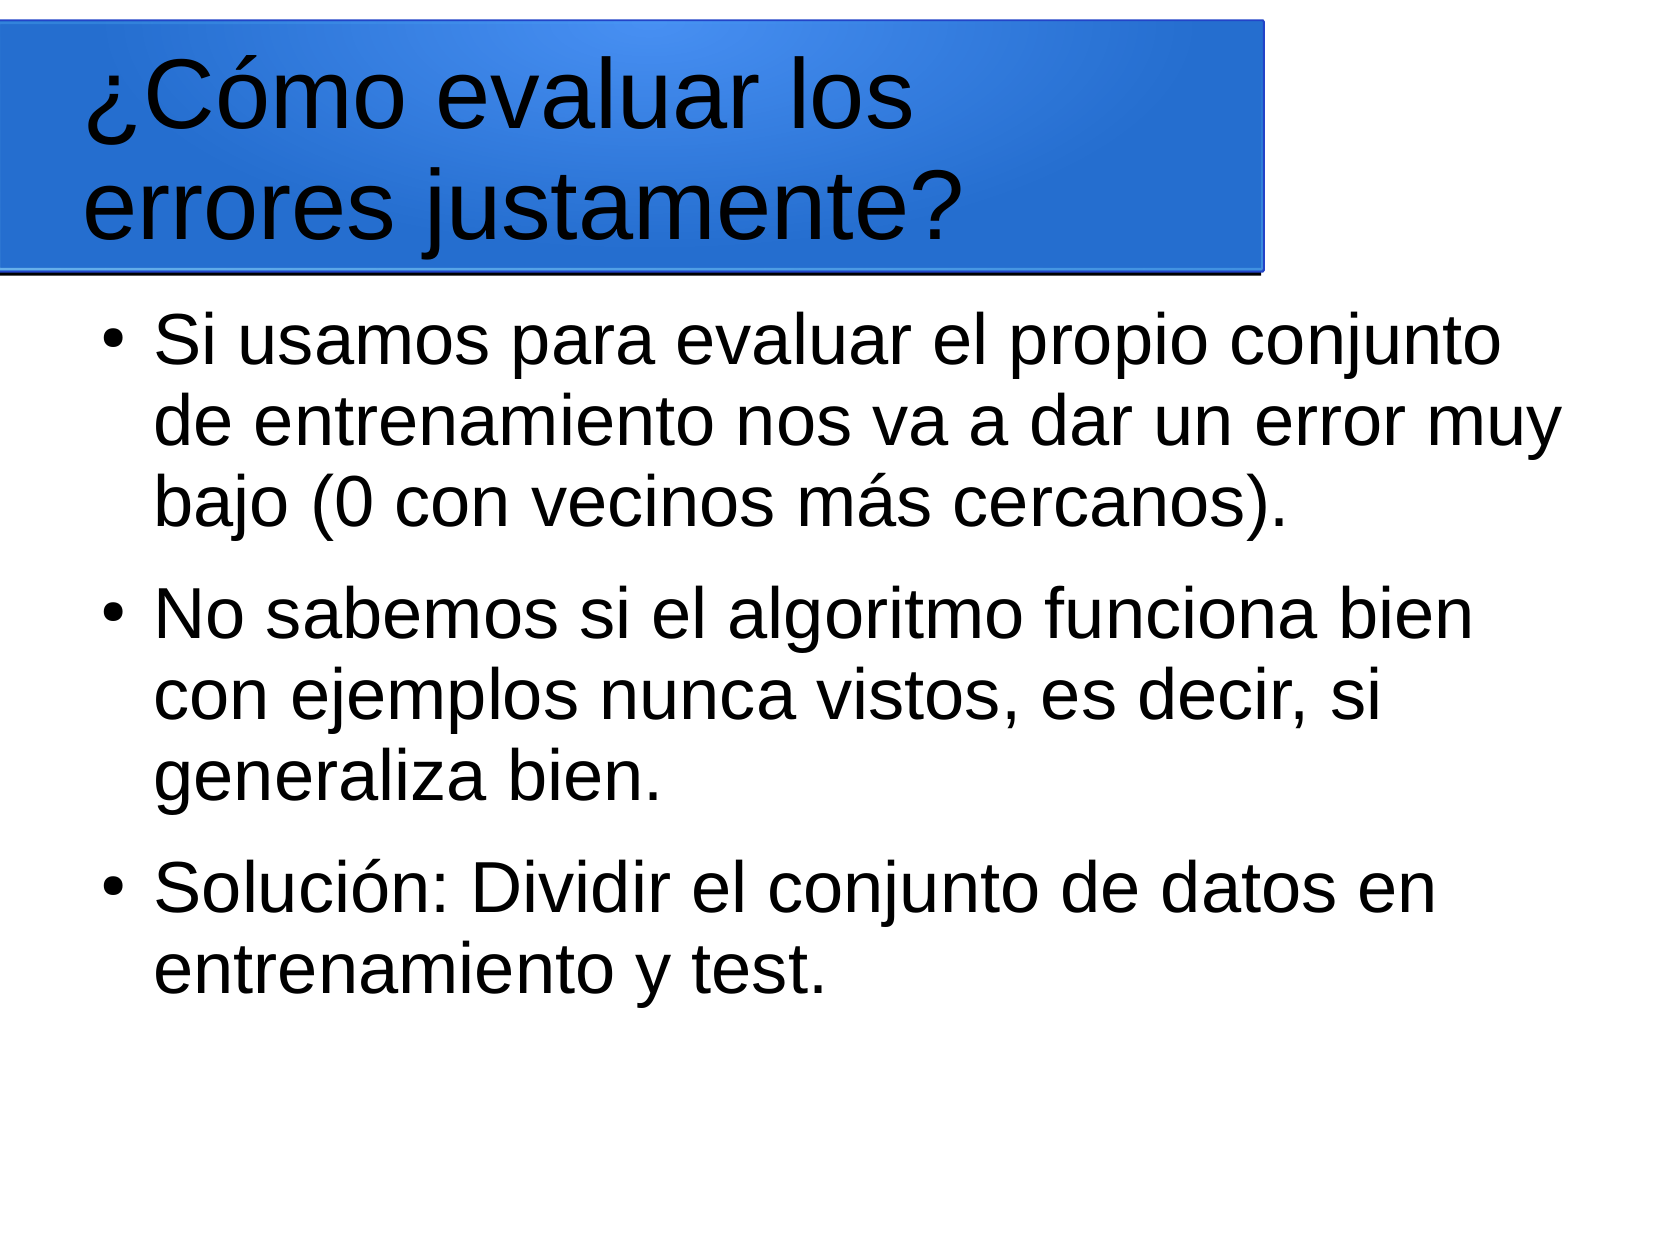

# ¿Cómo evaluar los errores justamente?
Si usamos para evaluar el propio conjunto de entrenamiento nos va a dar un error muy bajo (0 con vecinos más cercanos).
No sabemos si el algoritmo funciona bien con ejemplos nunca vistos, es decir, si generaliza bien.
Solución: Dividir el conjunto de datos en entrenamiento y test.